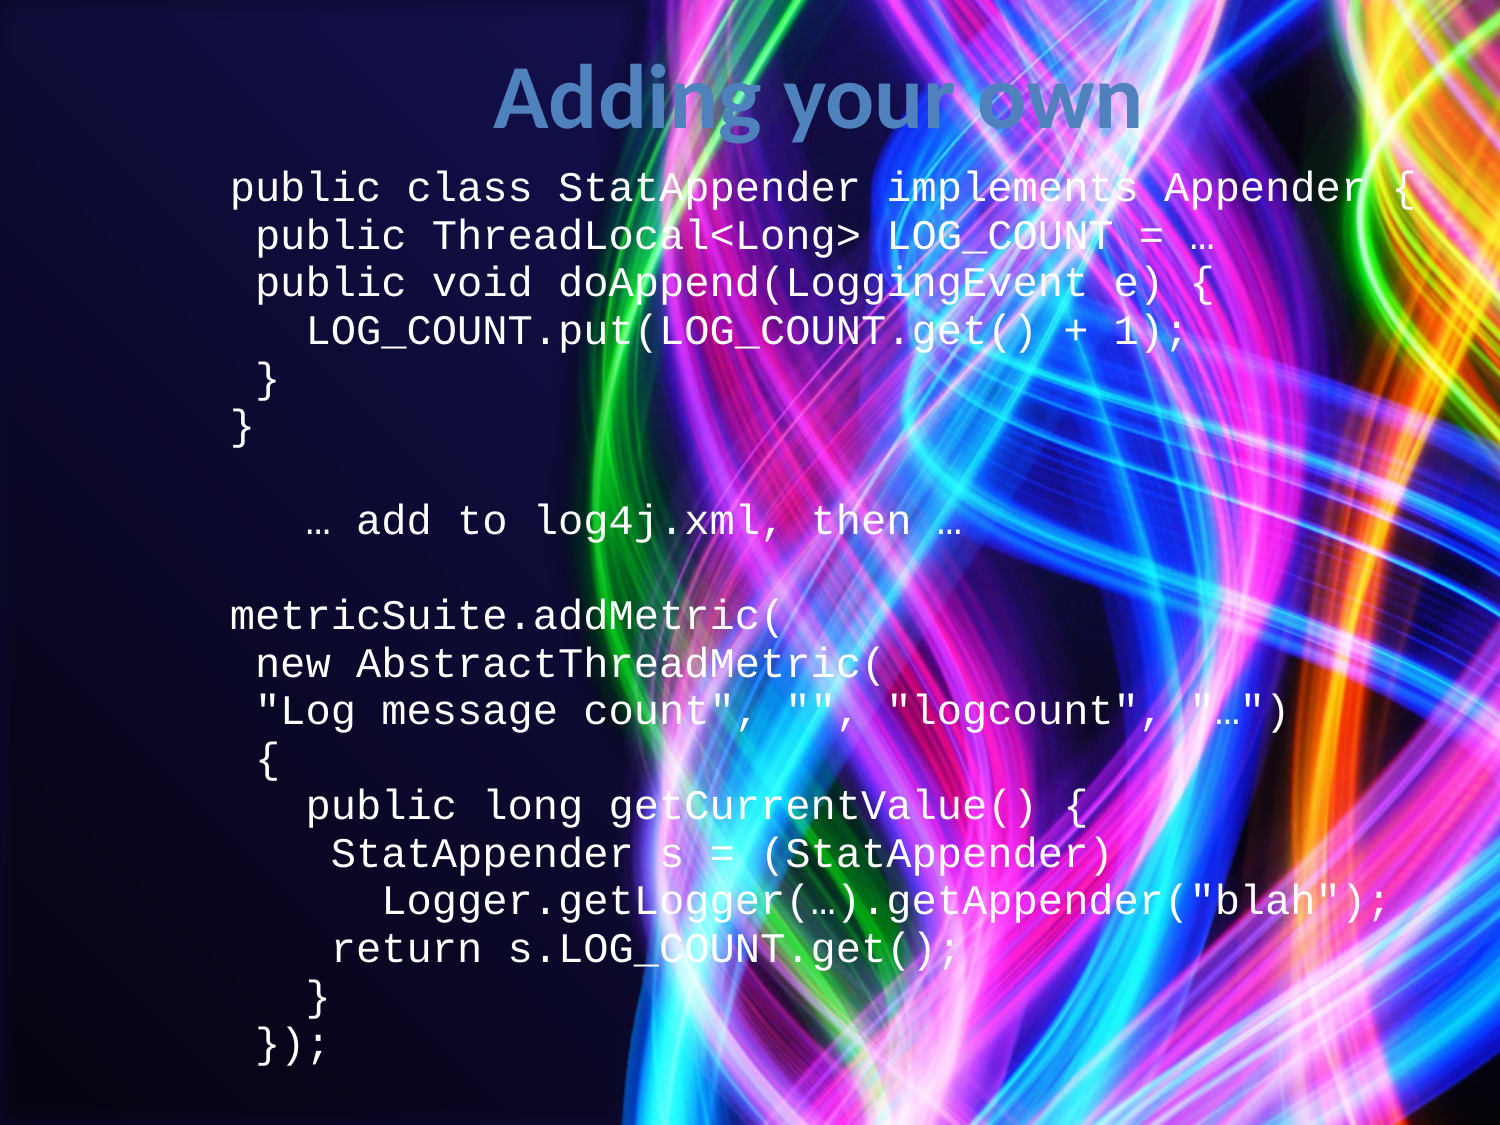

# Adding your own
public class StatAppender implements Appender {
 public ThreadLocal<Long> LOG_COUNT = …
 public void doAppend(LoggingEvent e) {
 LOG_COUNT.put(LOG_COUNT.get() + 1);
 }
}
 … add to log4j.xml, then …
metricSuite.addMetric(
 new AbstractThreadMetric(
 "Log message count", "", "logcount", "…")
 {
 public long getCurrentValue() {
 StatAppender s = (StatAppender)
 Logger.getLogger(…).getAppender("blah");
 return s.LOG_COUNT.get();
 }
 });